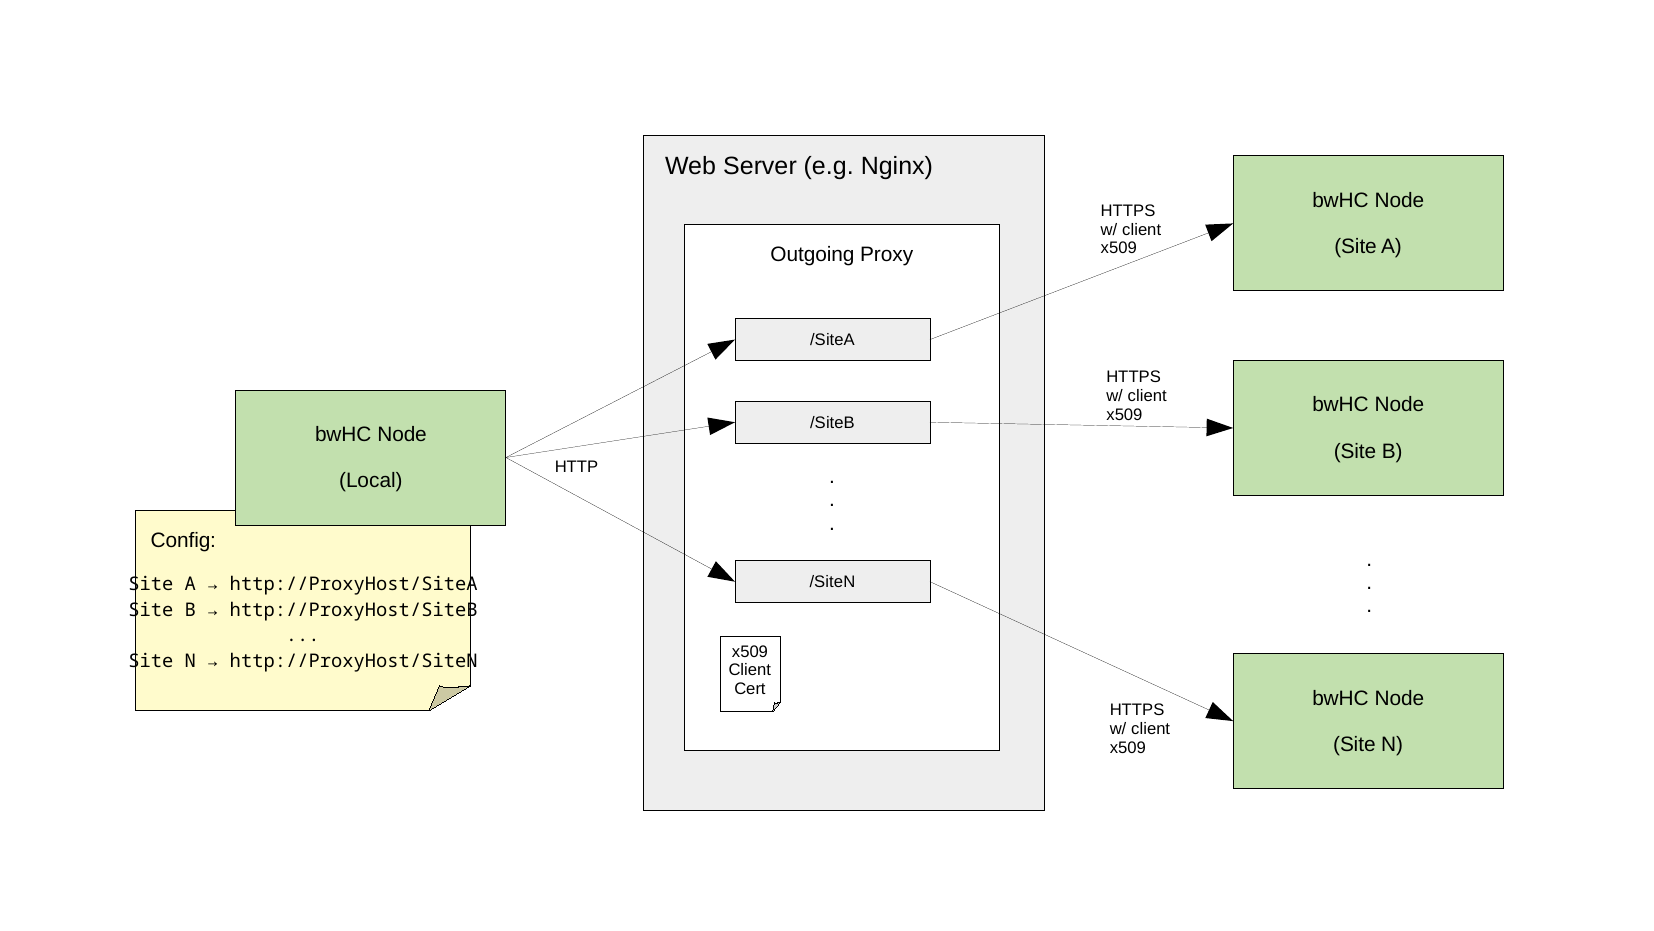

Web Server (e.g. Nginx)
bwHC Node
(Site A)
HTTPS
w/ client
x509
Outgoing Proxy
/SiteA
HTTPS
w/ client
x509
bwHC Node
(Site B)
bwHC Node
(Local)
/SiteB
HTTP
.
.
.
Site A → http://ProxyHost/SiteA
Site B → http://ProxyHost/SiteB
...
Site N → http://ProxyHost/SiteN
Config:
.
.
.
/SiteN
x509
Client
Cert
bwHC Node
(Site N)
HTTPS
w/ client
x509